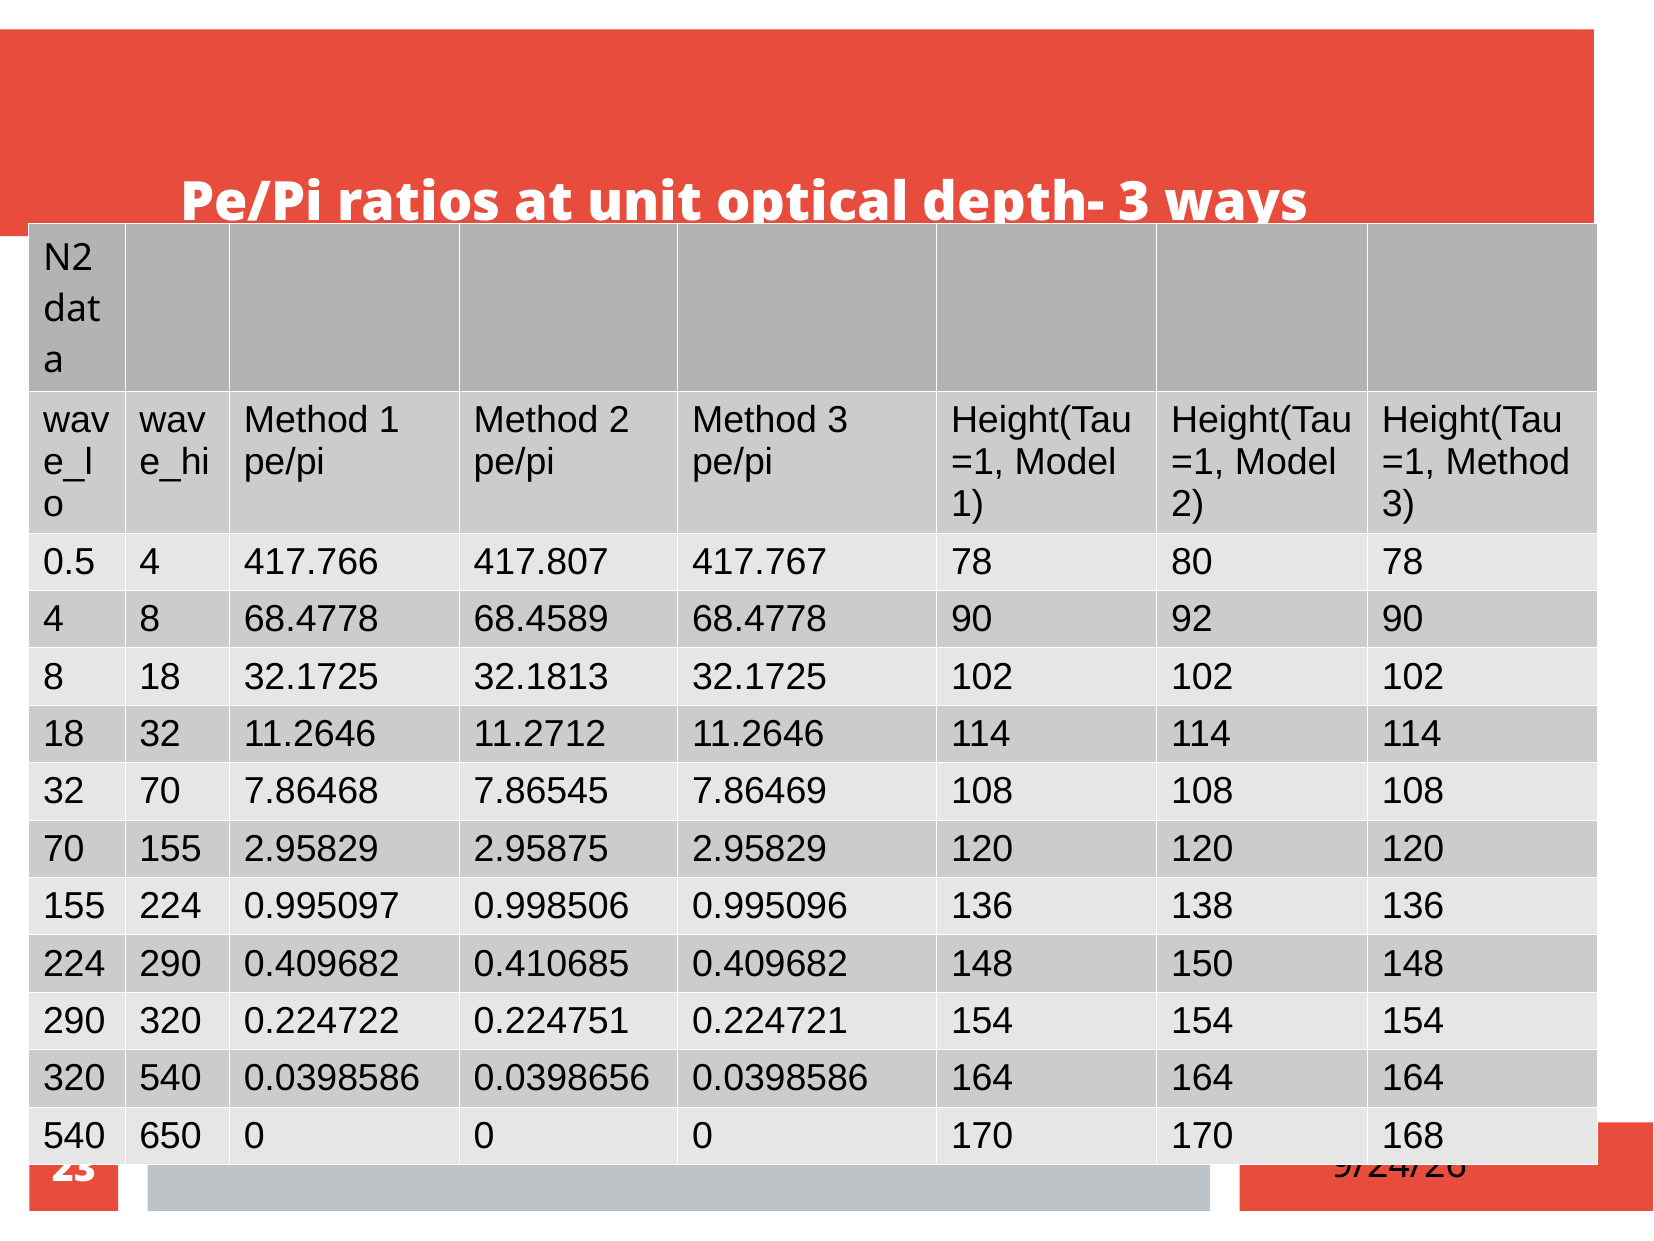

# Pe/Pi ratios at unit optical depth- 3 ways
| N2 data | | | | | | | |
| --- | --- | --- | --- | --- | --- | --- | --- |
| wave\_lo | wave\_hi | Method 1 pe/pi | Method 2 pe/pi | Method 3 pe/pi | Height(Tau=1, Model 1) | Height(Tau=1, Model 2) | Height(Tau=1, Method 3) |
| 0.5 | 4 | 417.766 | 417.807 | 417.767 | 78 | 80 | 78 |
| 4 | 8 | 68.4778 | 68.4589 | 68.4778 | 90 | 92 | 90 |
| 8 | 18 | 32.1725 | 32.1813 | 32.1725 | 102 | 102 | 102 |
| 18 | 32 | 11.2646 | 11.2712 | 11.2646 | 114 | 114 | 114 |
| 32 | 70 | 7.86468 | 7.86545 | 7.86469 | 108 | 108 | 108 |
| 70 | 155 | 2.95829 | 2.95875 | 2.95829 | 120 | 120 | 120 |
| 155 | 224 | 0.995097 | 0.998506 | 0.995096 | 136 | 138 | 136 |
| 224 | 290 | 0.409682 | 0.410685 | 0.409682 | 148 | 150 | 148 |
| 290 | 320 | 0.224722 | 0.224751 | 0.224721 | 154 | 154 | 154 |
| 320 | 540 | 0.0398586 | 0.0398656 | 0.0398586 | 164 | 164 | 164 |
| 540 | 650 | 0 | 0 | 0 | 170 | 170 | 168 |
23